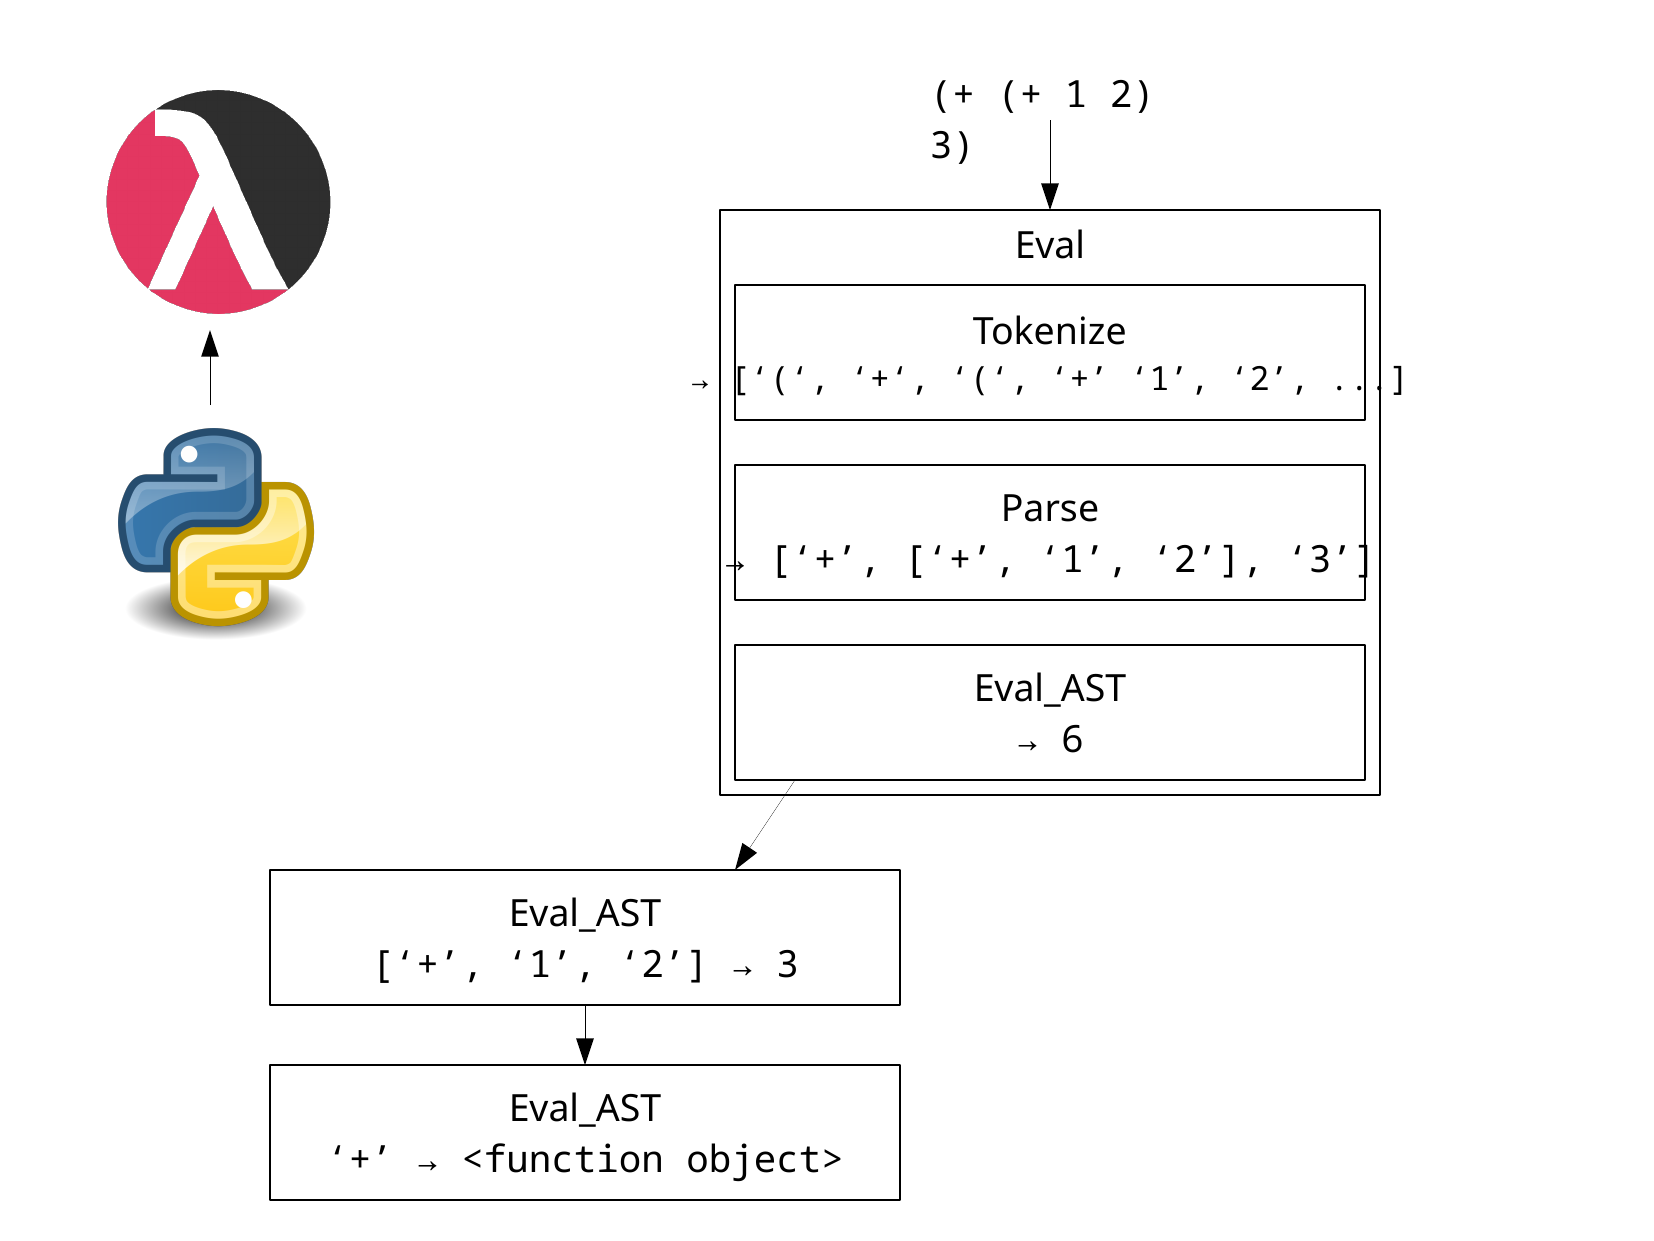

(+ (+ 1 2) 3)
Eval
Tokenize
→ [‘(‘, ‘+‘, ‘(‘, ‘+’ ‘1’, ‘2’, ...]
Parse
→ [‘+’, [‘+’, ‘1’, ‘2’], ‘3’]
Eval_AST
→ 6
Eval_AST
[‘+’, ‘1’, ‘2’] → 3
Eval_AST
‘+’ → <function object>